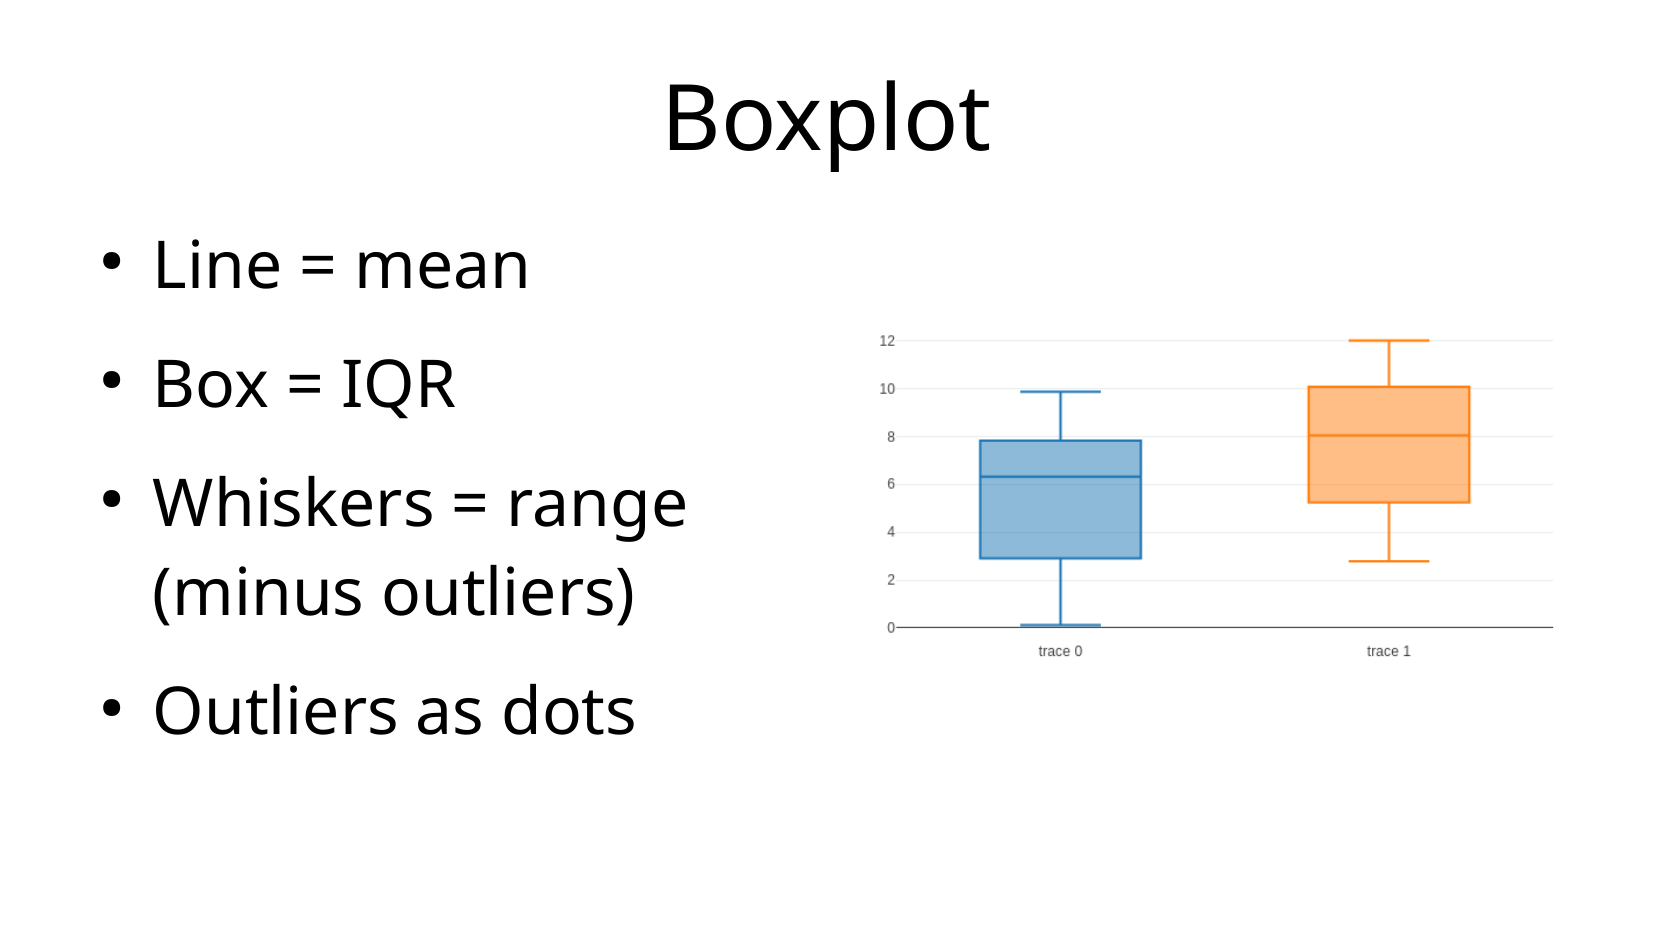

# Boxplot
Line = mean
Box = IQR
Whiskers = range (minus outliers)
Outliers as dots